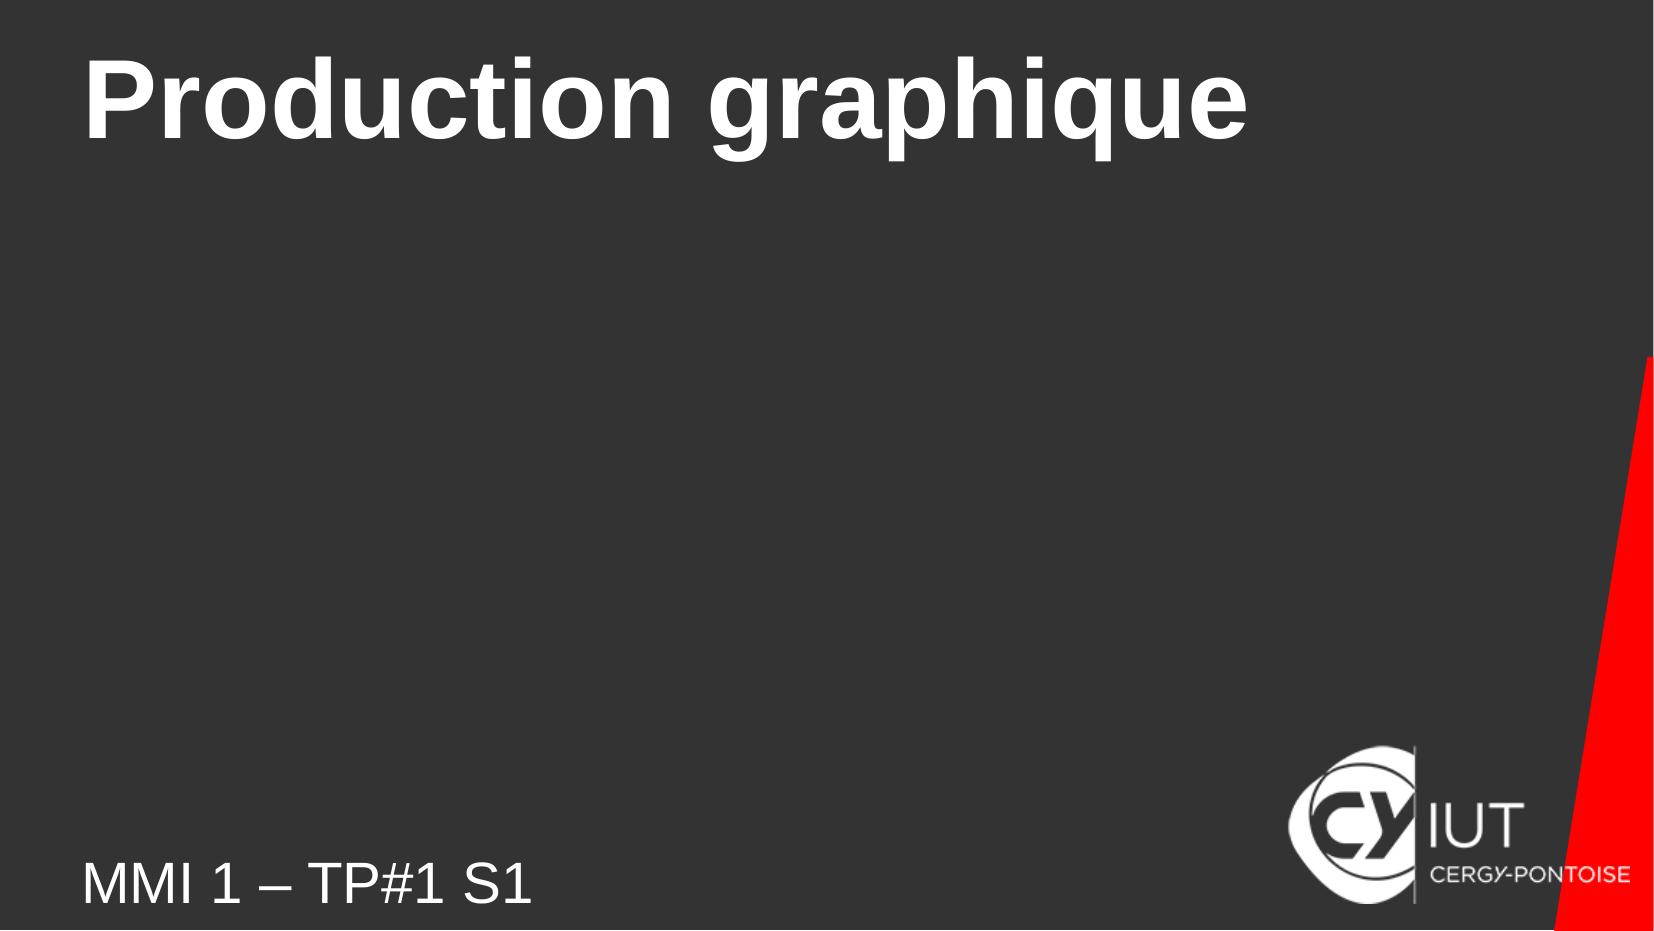

# Production graphique
MMI 1 – TP#1 S1